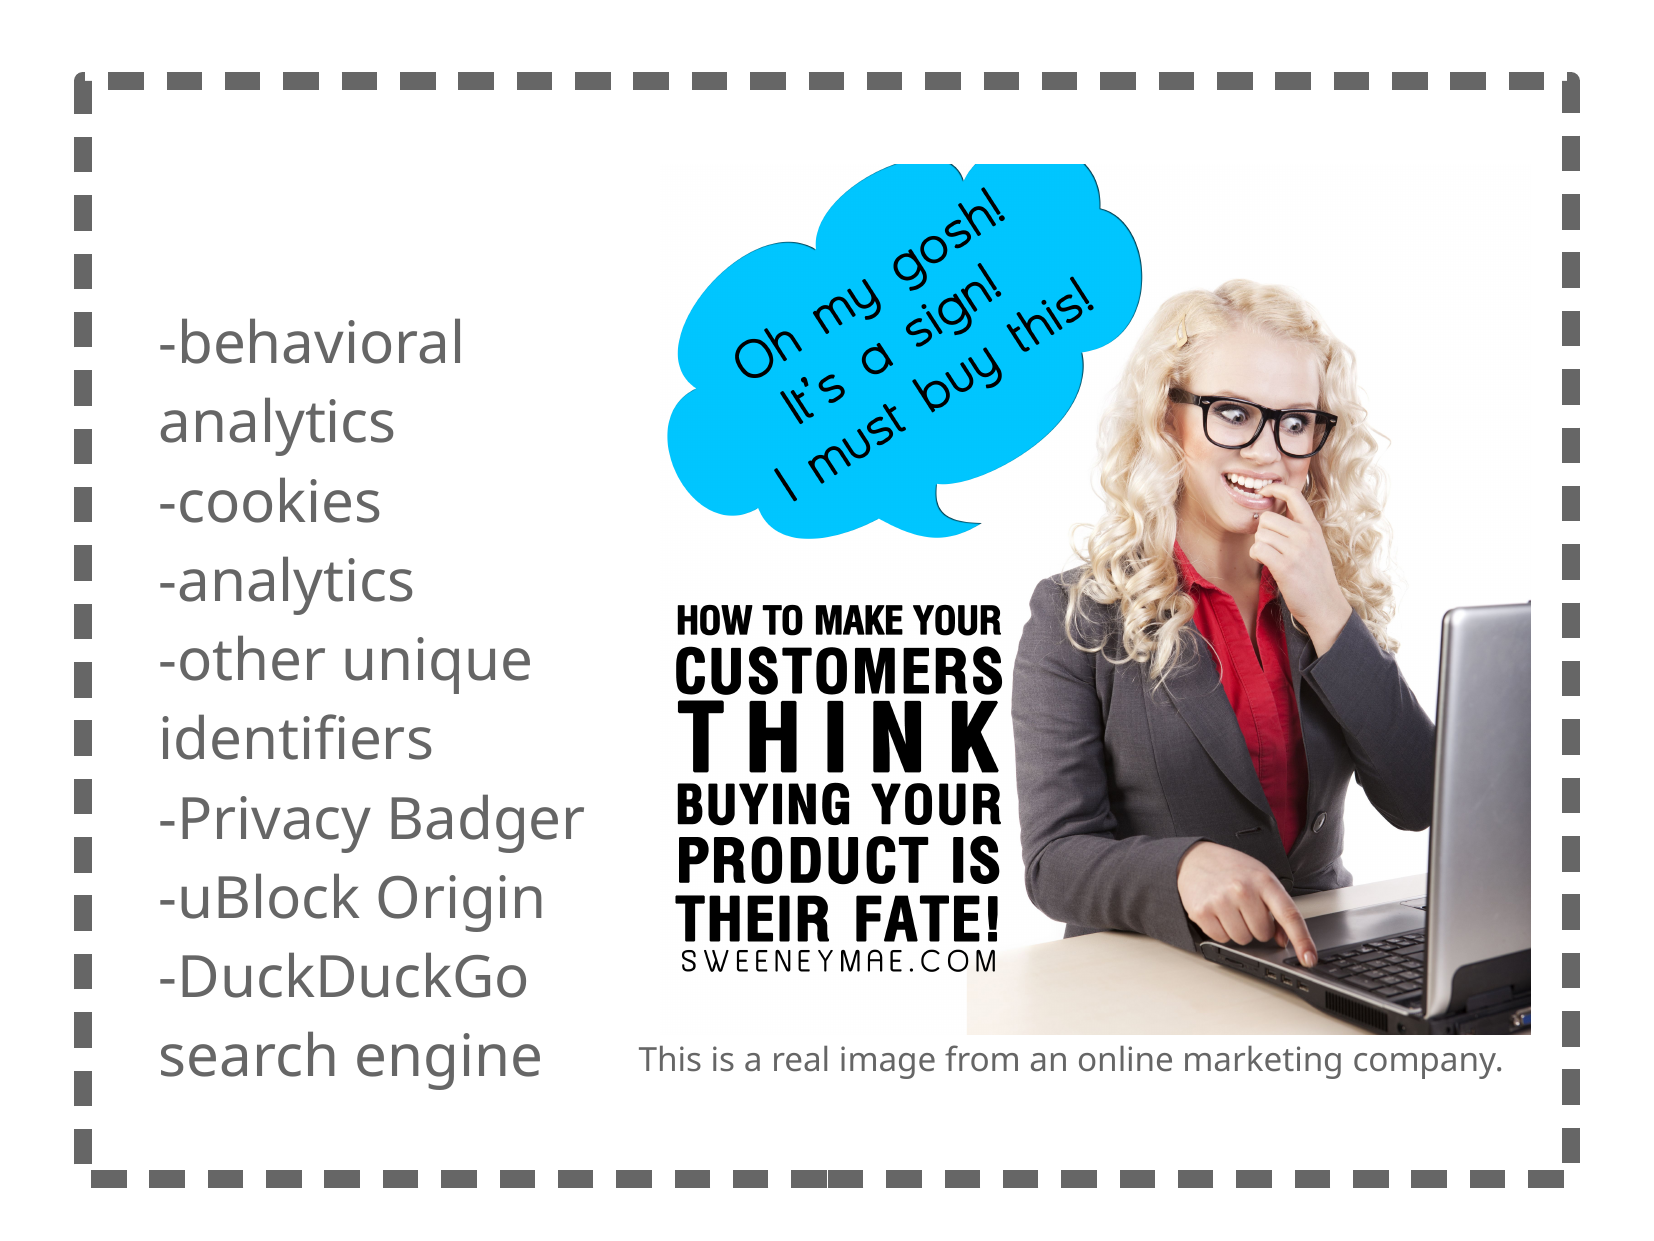

#
-behavioral analytics
-cookies
-analytics
-other unique identifiers
-Privacy Badger
-uBlock Origin
-DuckDuckGo search engine
This is a real image from an online marketing company.